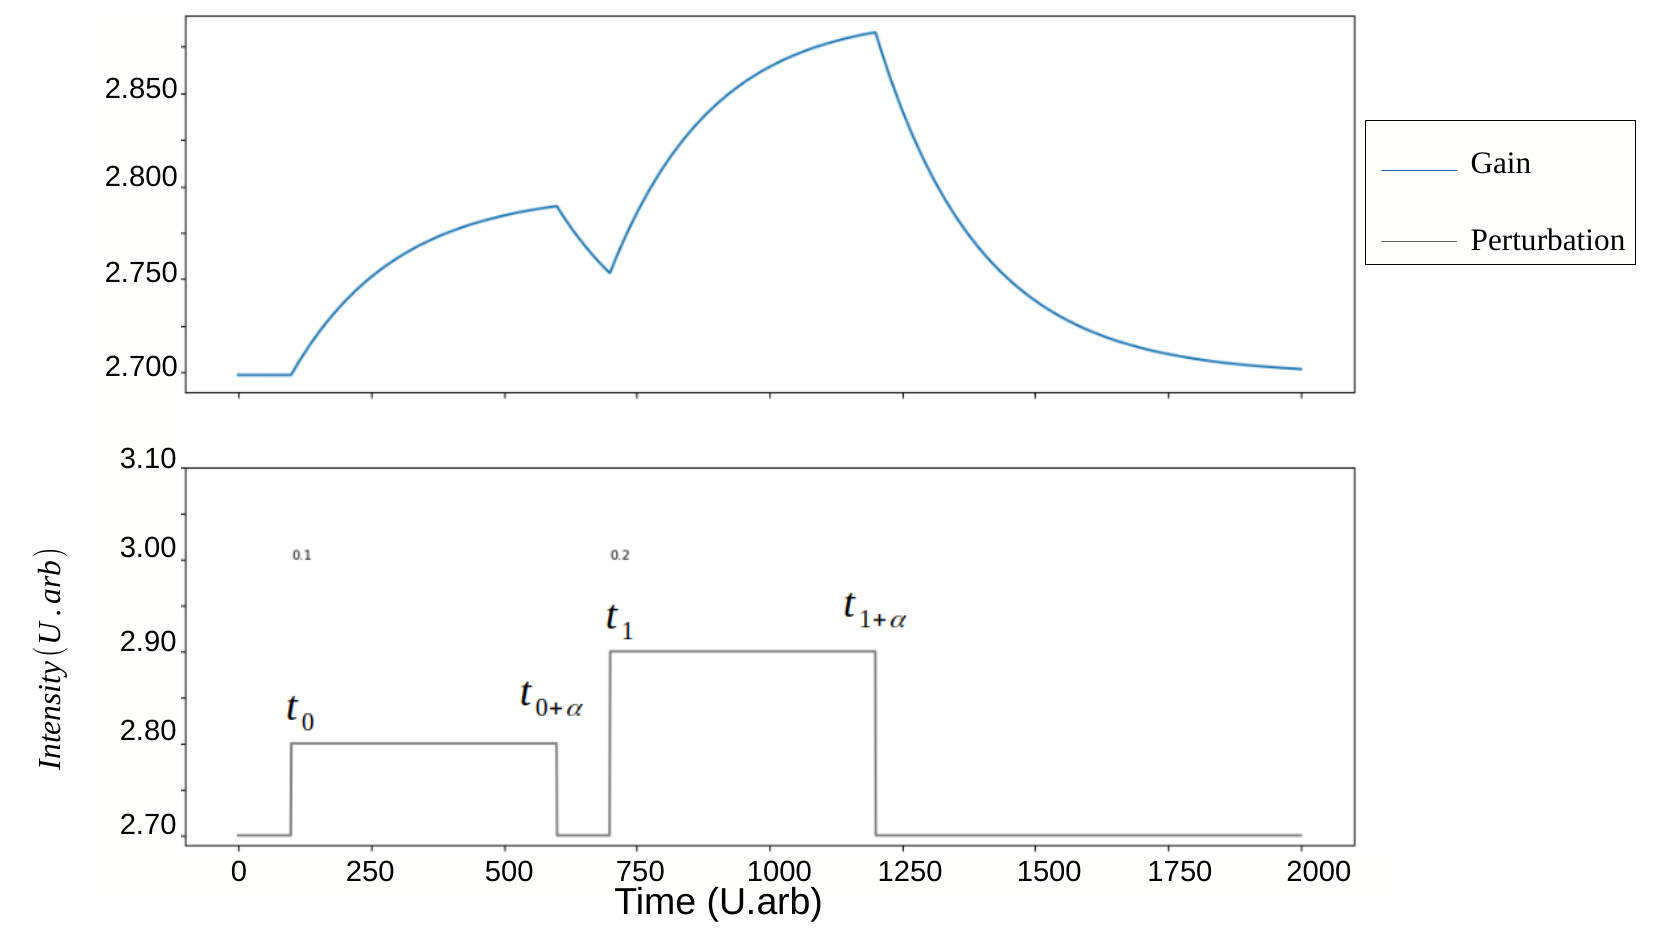

2.850
Gain
2.800
Perturbation
2.750
2.700
3.10
3.00
2.90
2.80
2.70
 0 250 500 750 1000 1250 1500 1750 2000
Time (U.arb)